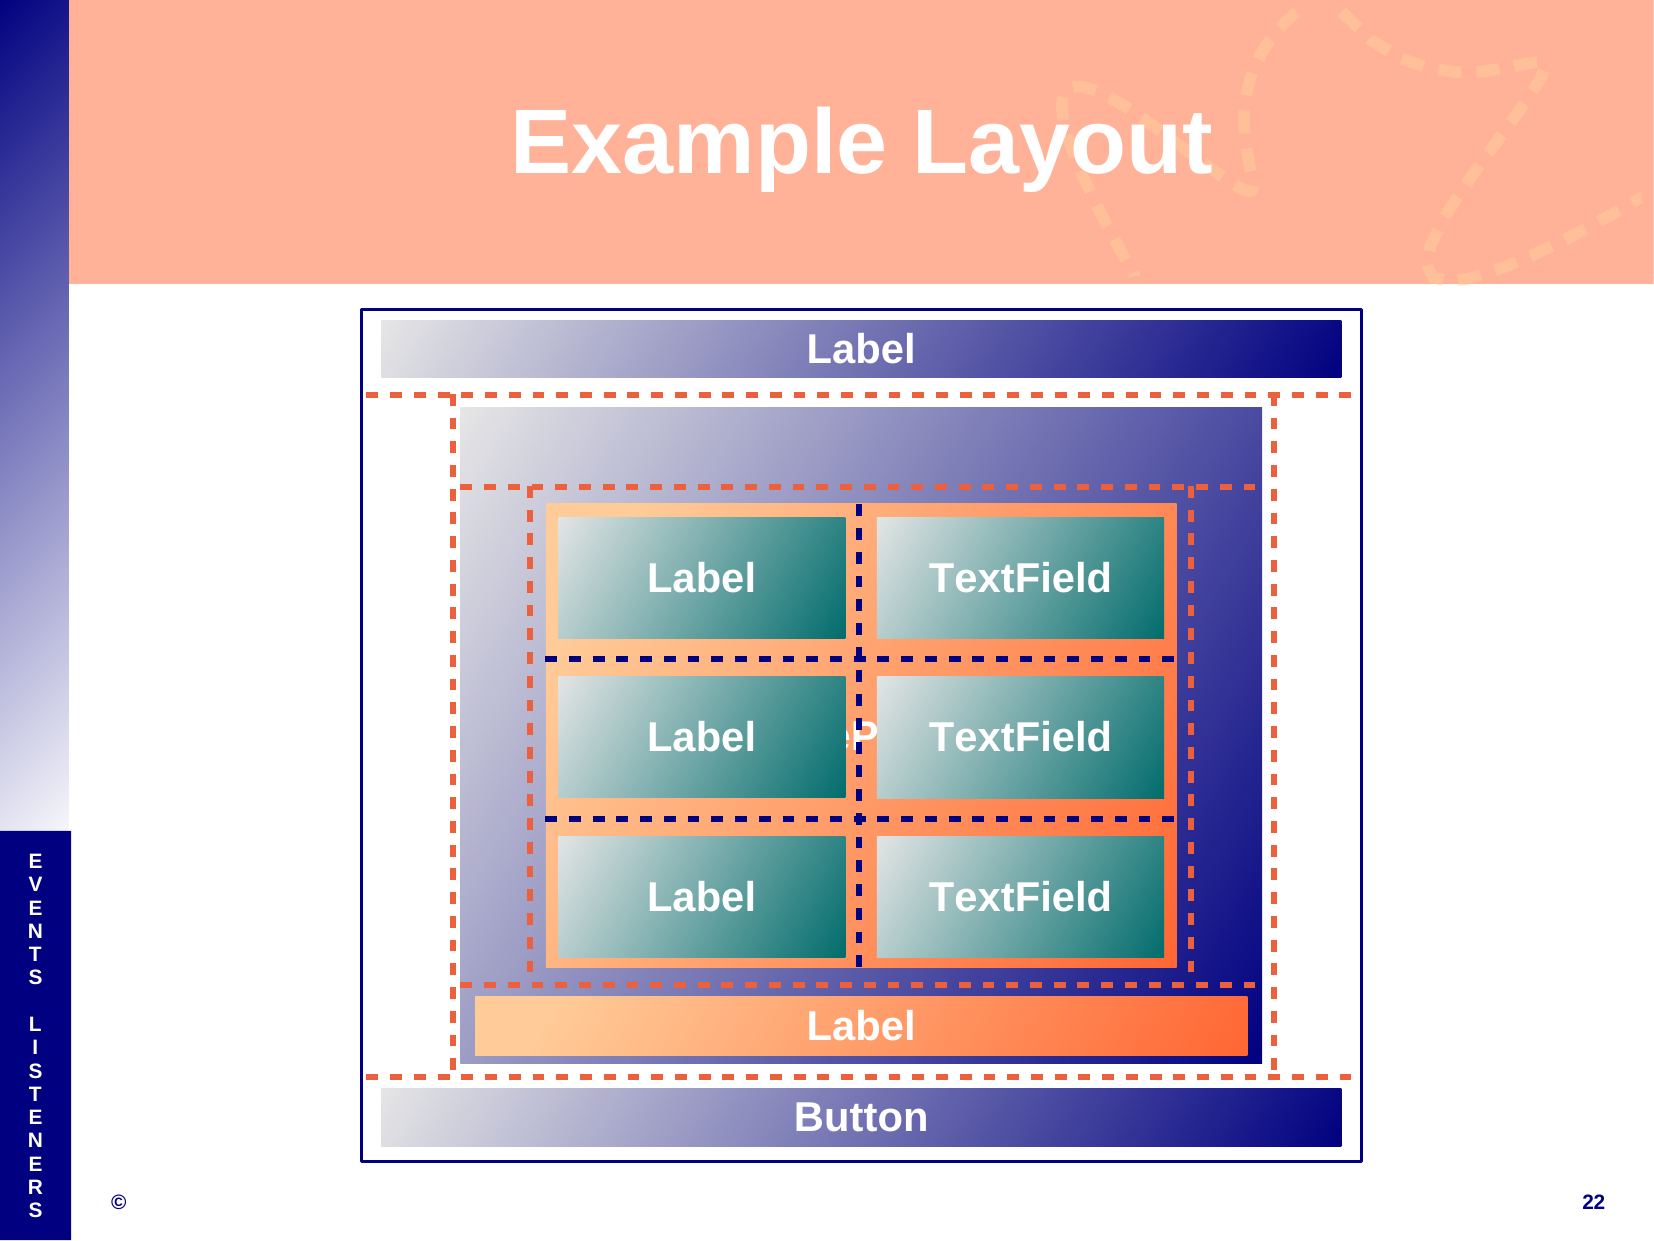

# Example Layout
Label
Panel
DatePanel
Label
TextField
Label
TextField
Label
TextField
E
V
E
N
T
S
L
I
S
T
E
N
E
R
S
Label
Button